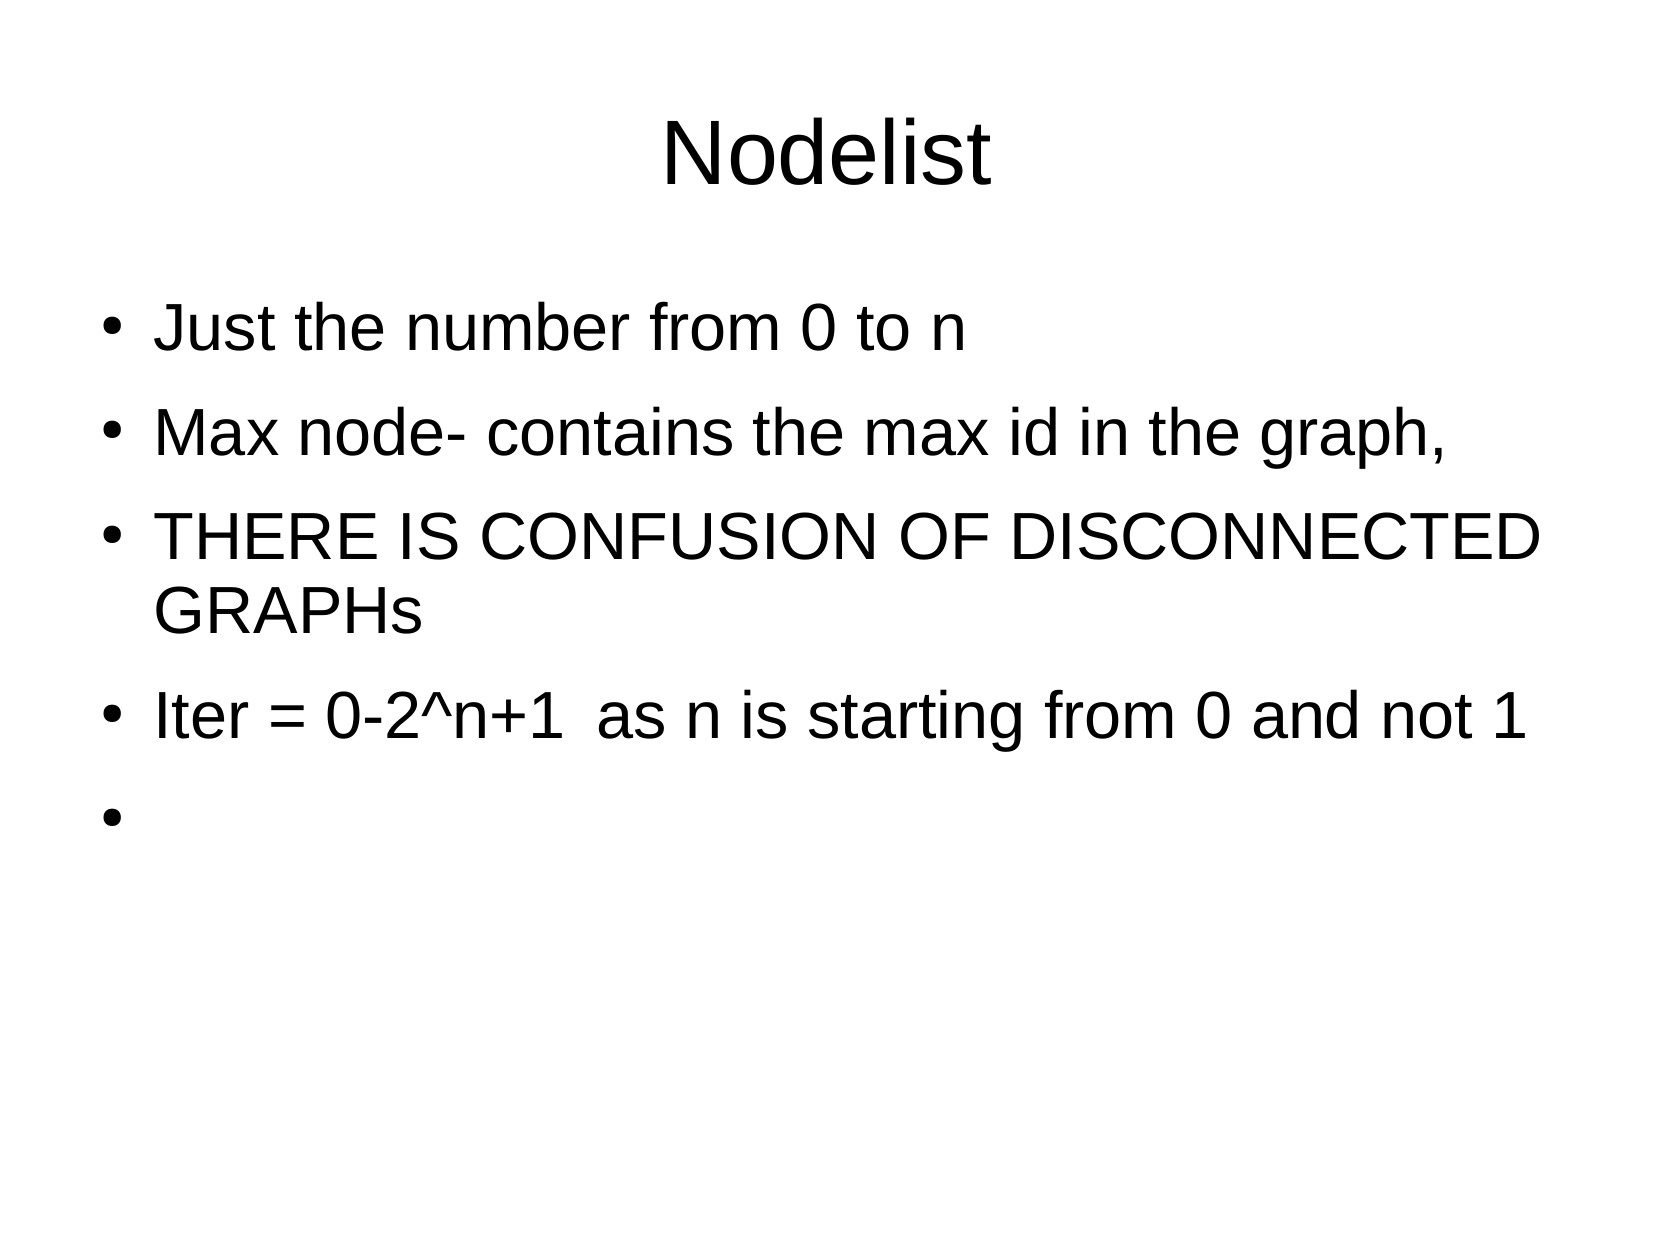

# Nodelist
Just the number from 0 to n
Max node- contains the max id in the graph,
THERE IS CONFUSION OF DISCONNECTED GRAPHs
Iter = 0-2^n+1	as n is starting from 0 and not 1